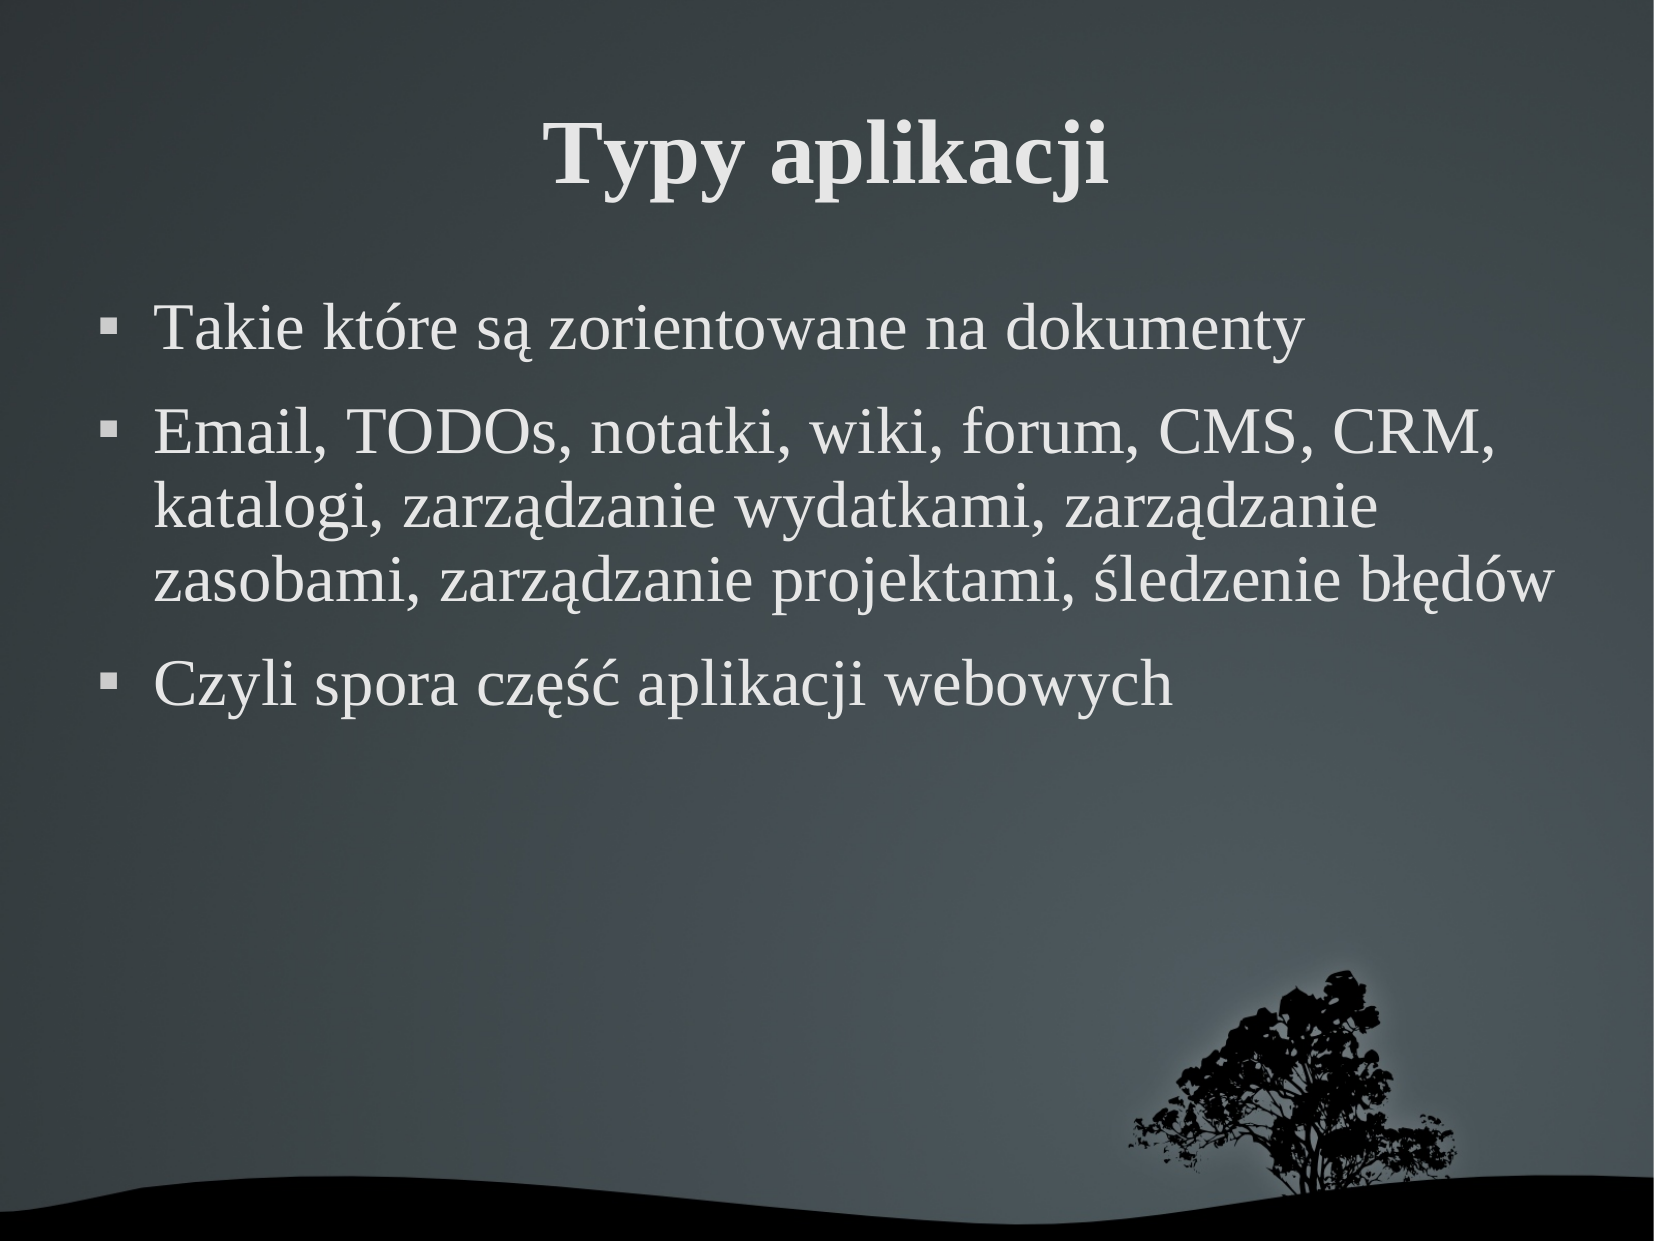

# Typy aplikacji
Takie które są zorientowane na dokumenty
Email, TODOs, notatki, wiki, forum, CMS, CRM, katalogi, zarządzanie wydatkami, zarządzanie zasobami, zarządzanie projektami, śledzenie błędów
Czyli spora część aplikacji webowych